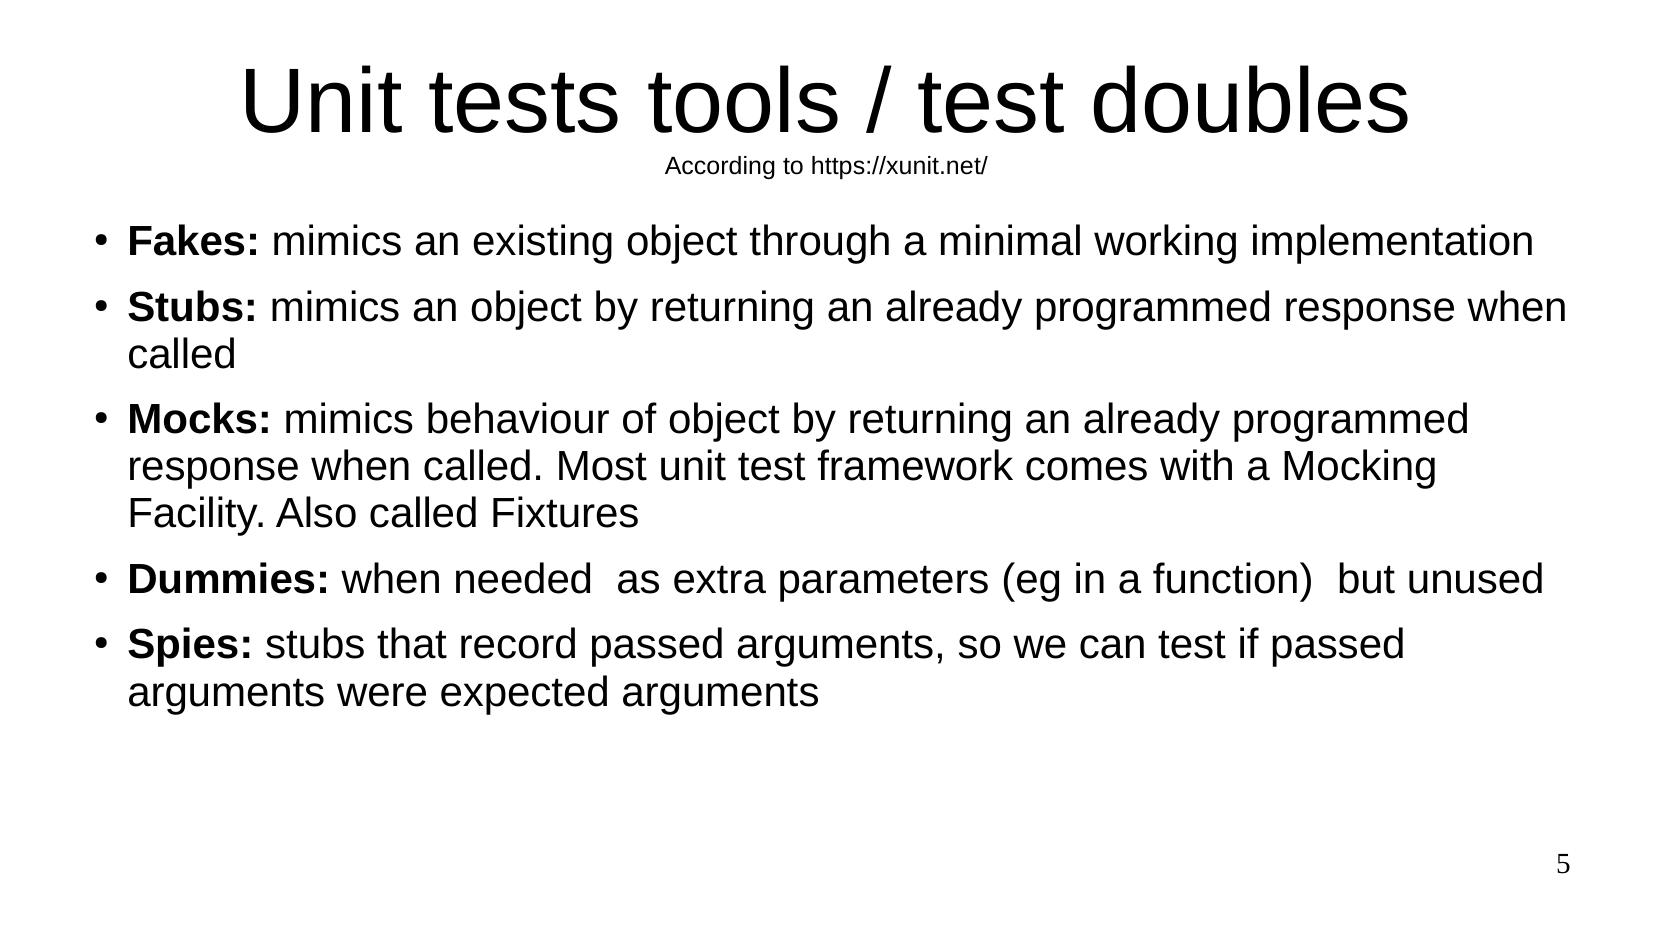

# Unit tests tools / test doubles According to https://xunit.net/
Fakes: mimics an existing object through a minimal working implementation
Stubs: mimics an object by returning an already programmed response when called
Mocks: mimics behaviour of object by returning an already programmed response when called. Most unit test framework comes with a Mocking Facility. Also called Fixtures
Dummies: when needed as extra parameters (eg in a function) but unused
Spies: stubs that record passed arguments, so we can test if passed arguments were expected arguments
5